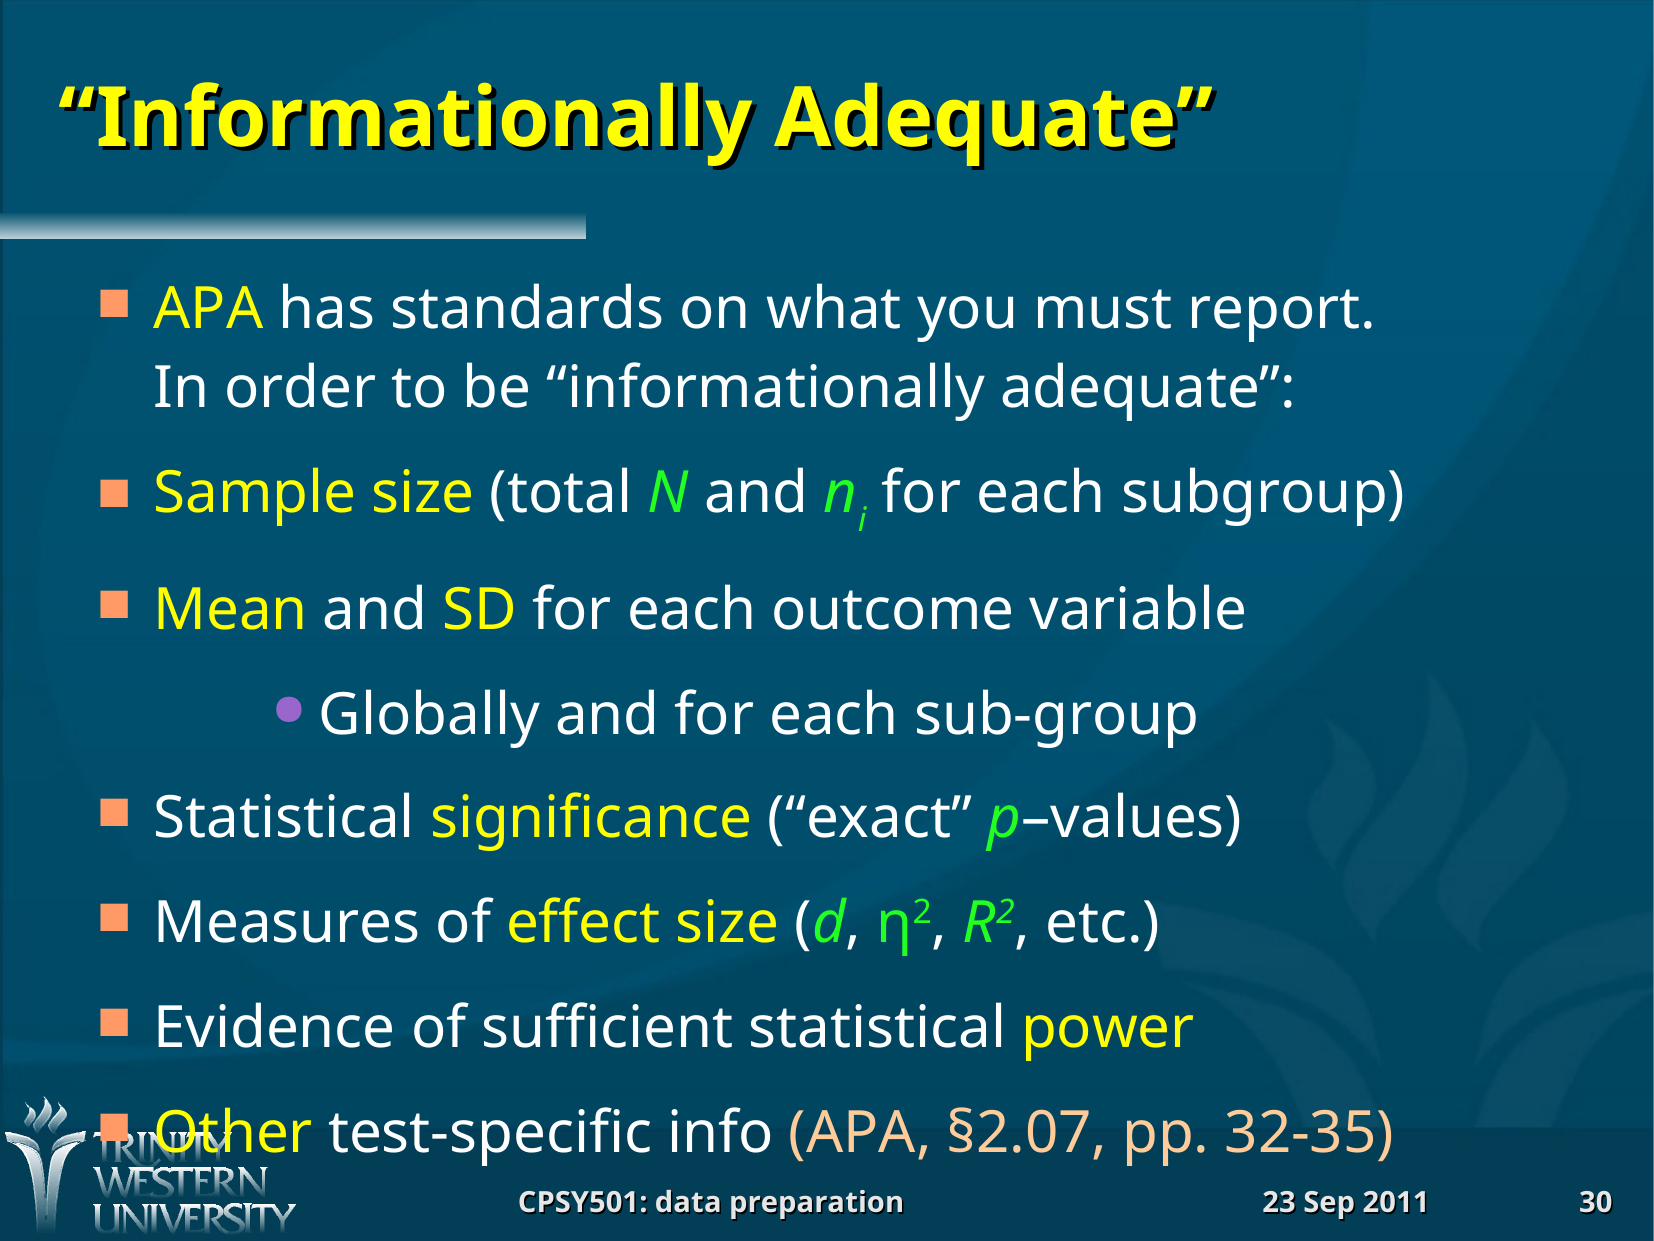

“Informationally Adequate”
# APA has standards on what you must report. In order to be “informationally adequate”:
Sample size (total N and ni for each subgroup)
Mean and SD for each outcome variable
Globally and for each sub-group
Statistical significance (“exact” p–values)
Measures of effect size (d, η2, R2, etc.)
Evidence of sufficient statistical power
Other test-specific info (APA, §2.07, pp. 32-35)
CPSY501: data preparation
23 Sep 2011
30